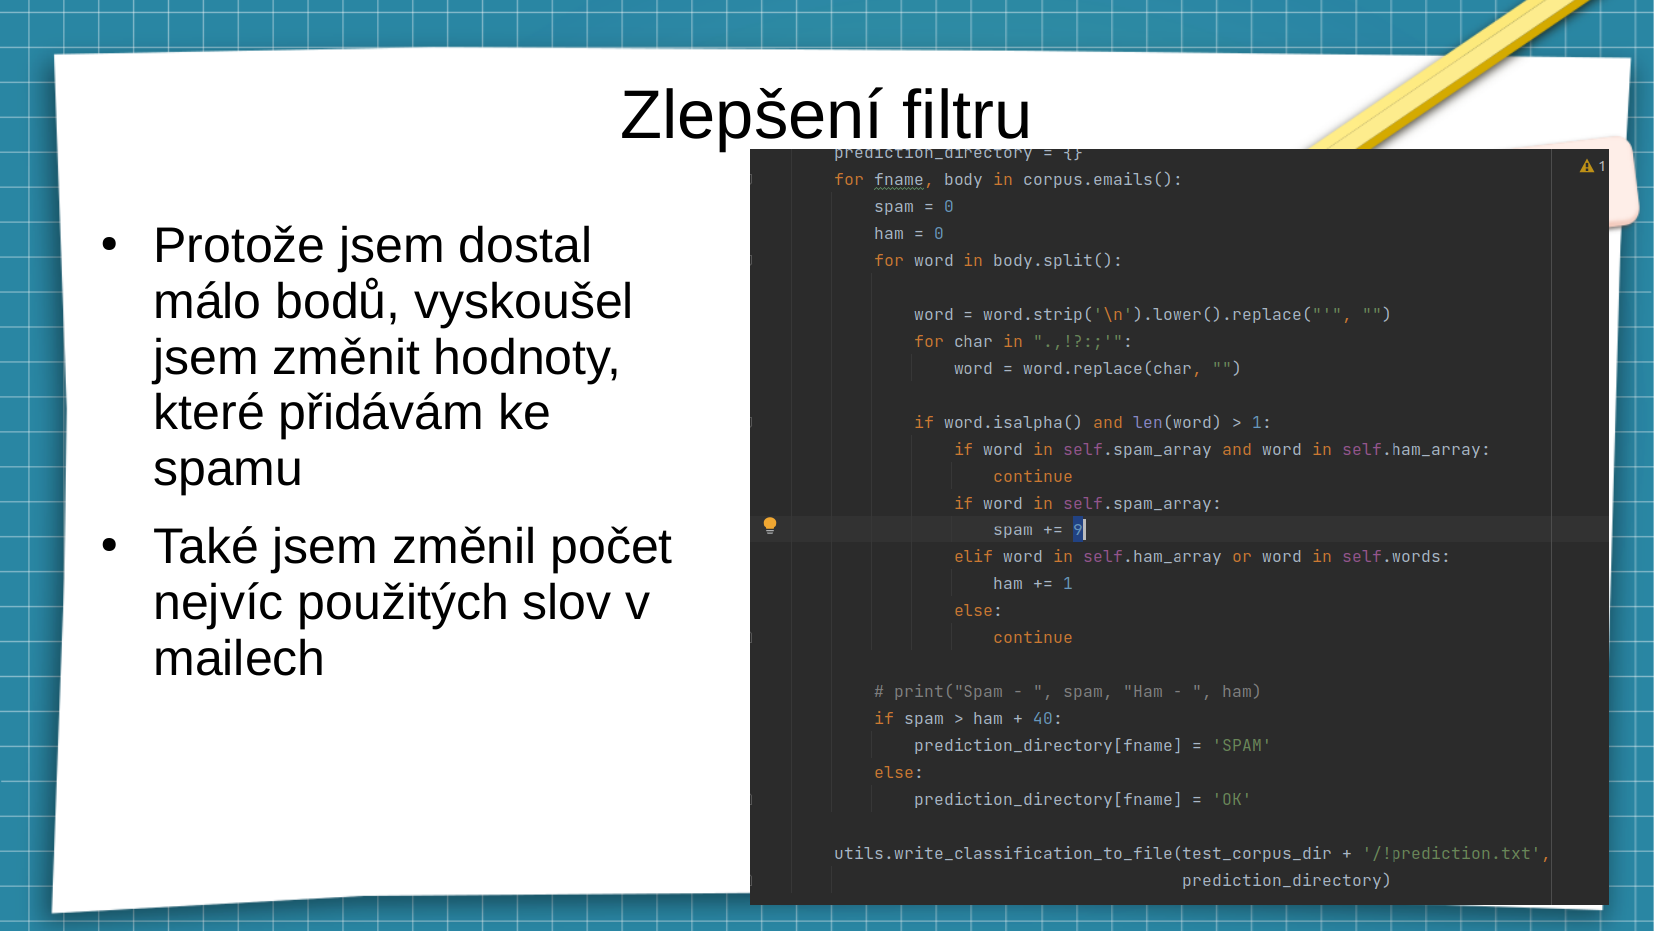

# Zlepšení filtru
Protože jsem dostal málo bodů, vyskoušel jsem změnit hodnoty, které přidávám ke spamu
Také jsem změnil počet nejvíc použitých slov v mailech